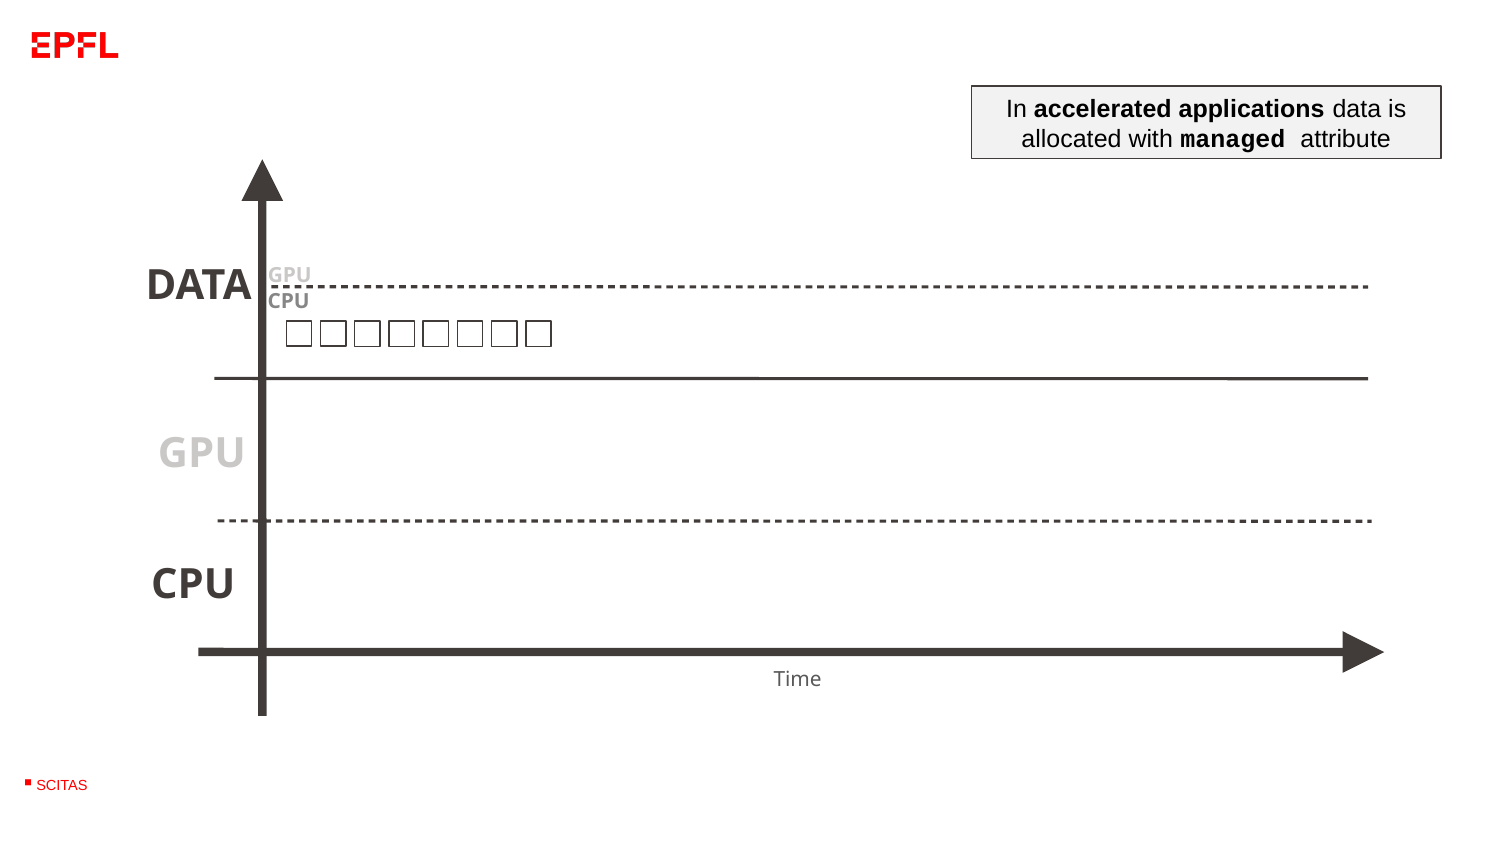

In accelerated applications data is allocated with managed attribute
TIME
GPU
DATA
CPU
GPU
CPU
Time